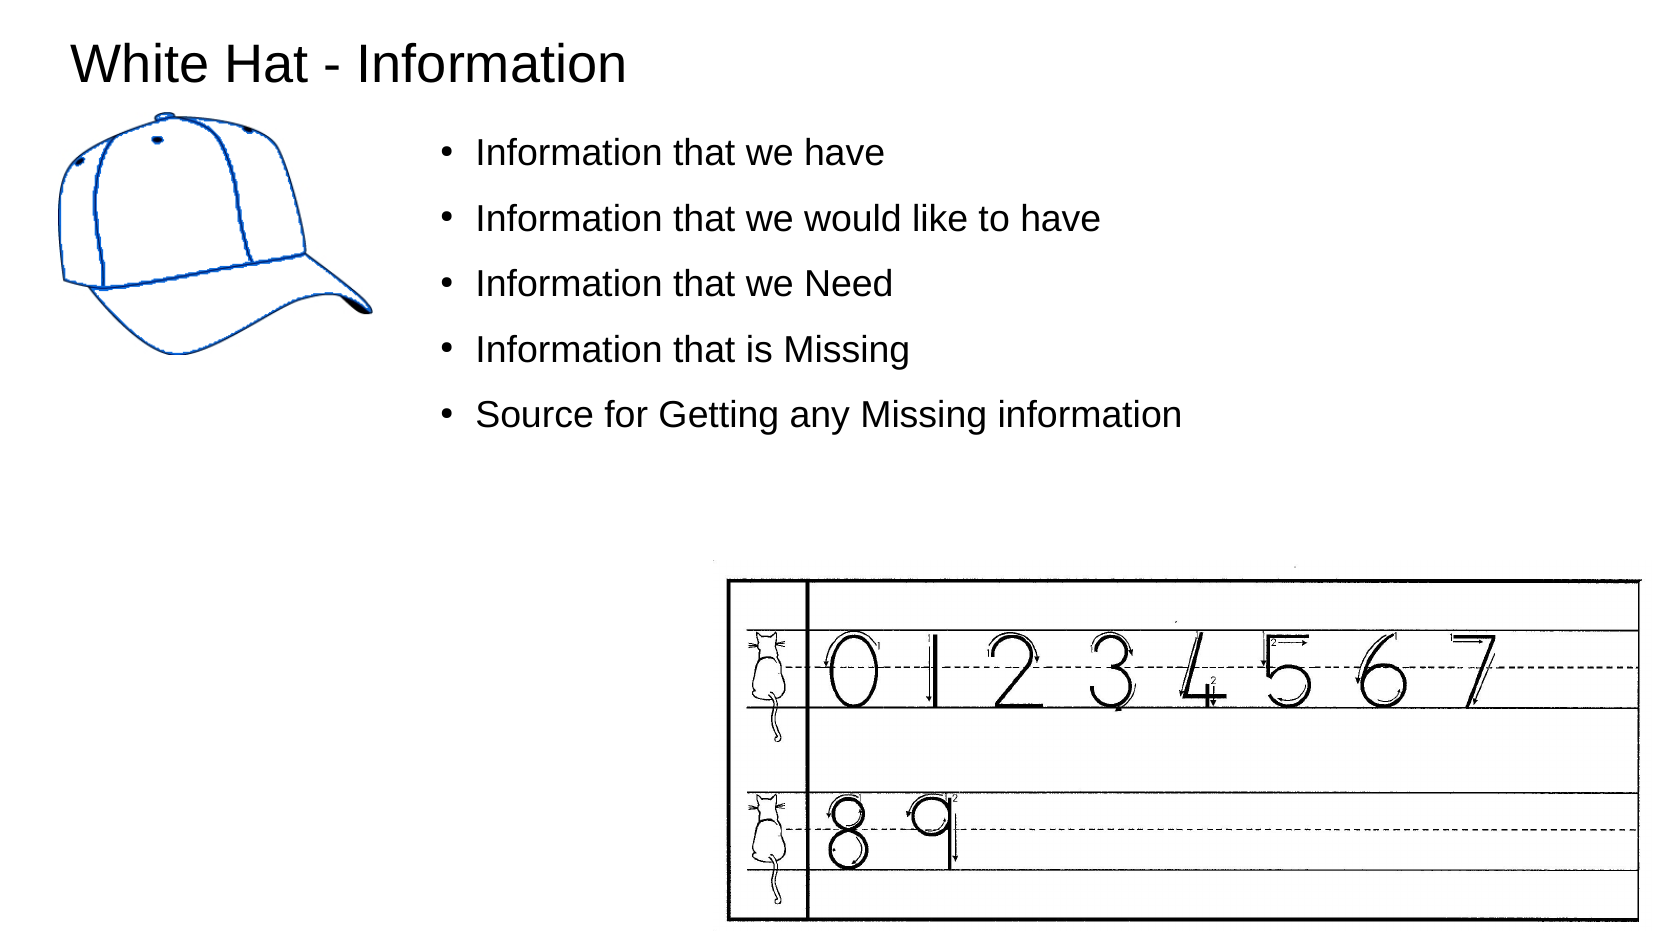

# White Hat - Information
Information that we have
Information that we would like to have
Information that we Need
Information that is Missing
Source for Getting any Missing information